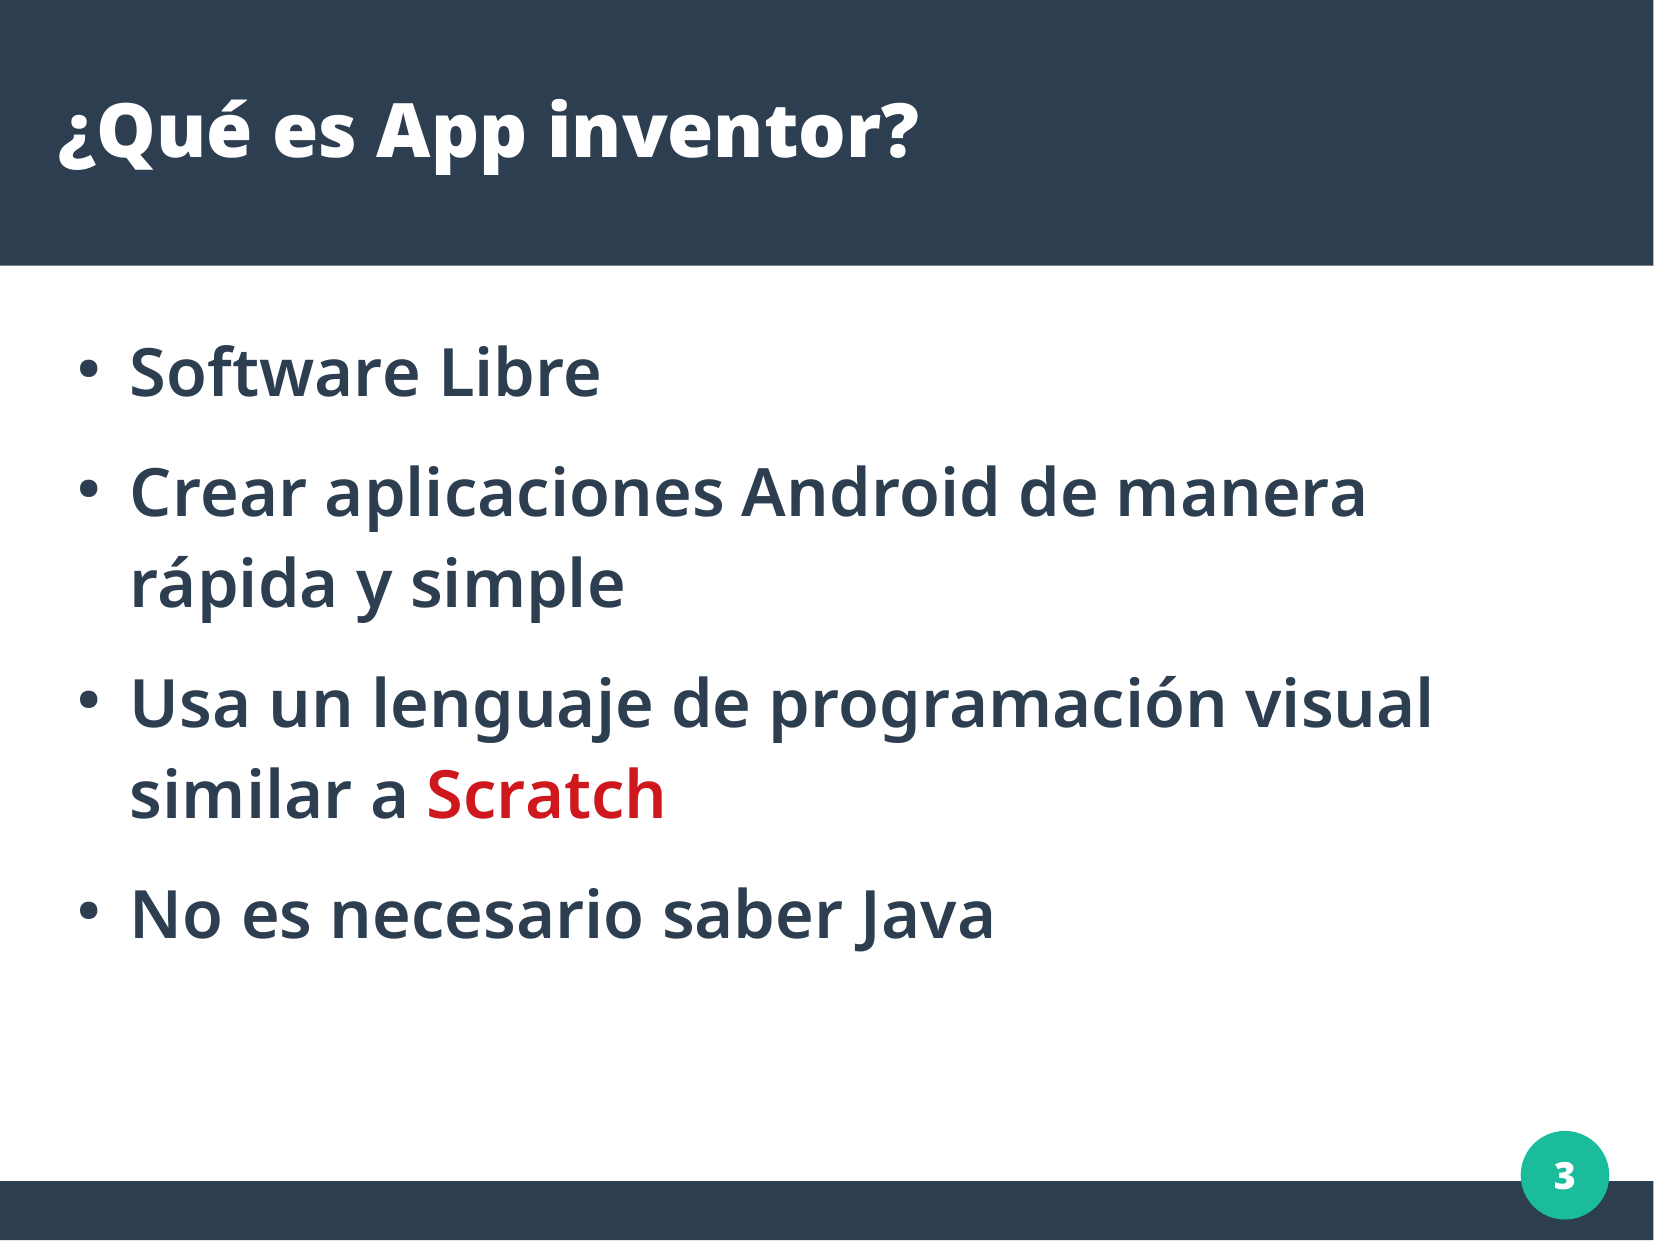

# ¿Qué es App inventor?
Software Libre
Crear aplicaciones Android de manera rápida y simple
Usa un lenguaje de programación visual similar a Scratch
No es necesario saber Java
3